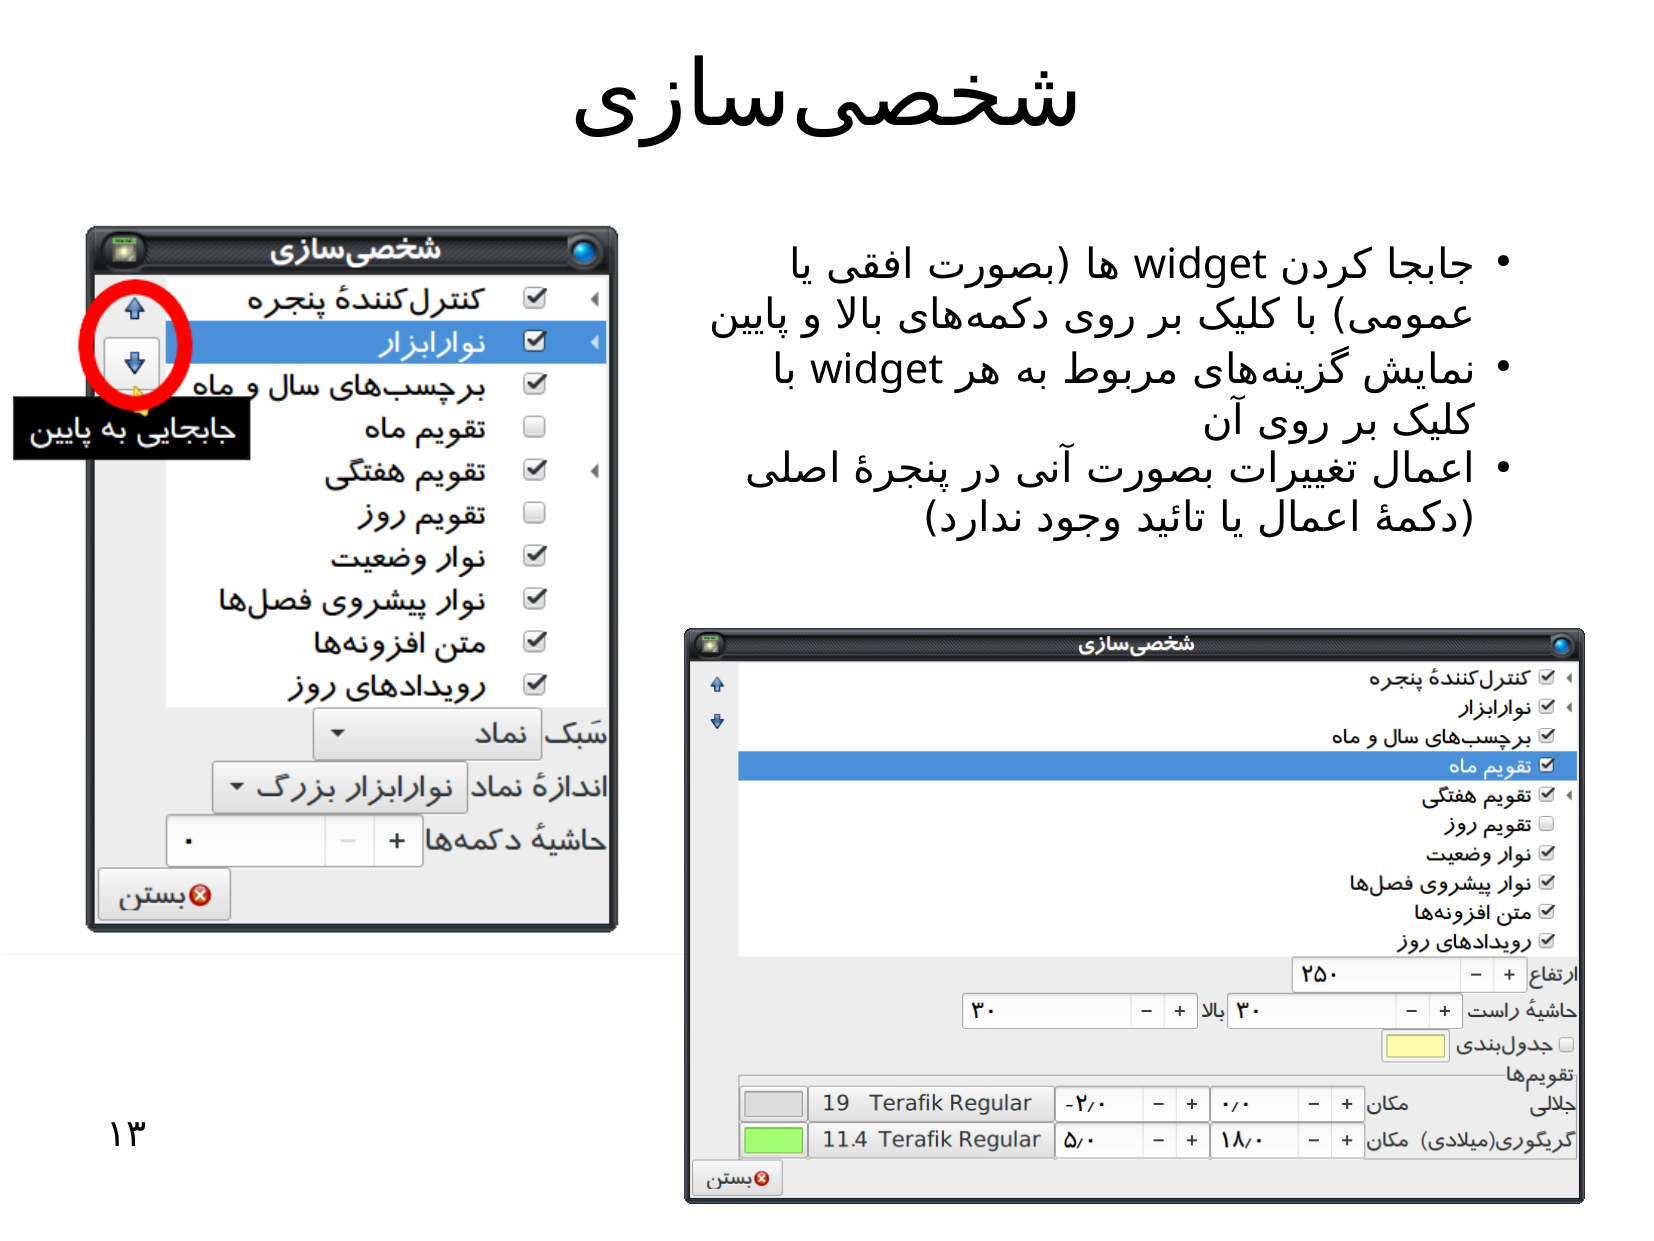

# شخصی‌سازی
جابجا کردن widget ها (بصورت افقی یا عمومی) با کلیک بر روی دکمه‌های بالا و پایین
نمایش گزینه‌های مربوط به هر widget با کلیک بر روی آن
اعمال تغییرات بصورت آنی در پنجرهٔ اصلی (دکمهٔ اعمال یا تائید وجود ندارد)
۱۳